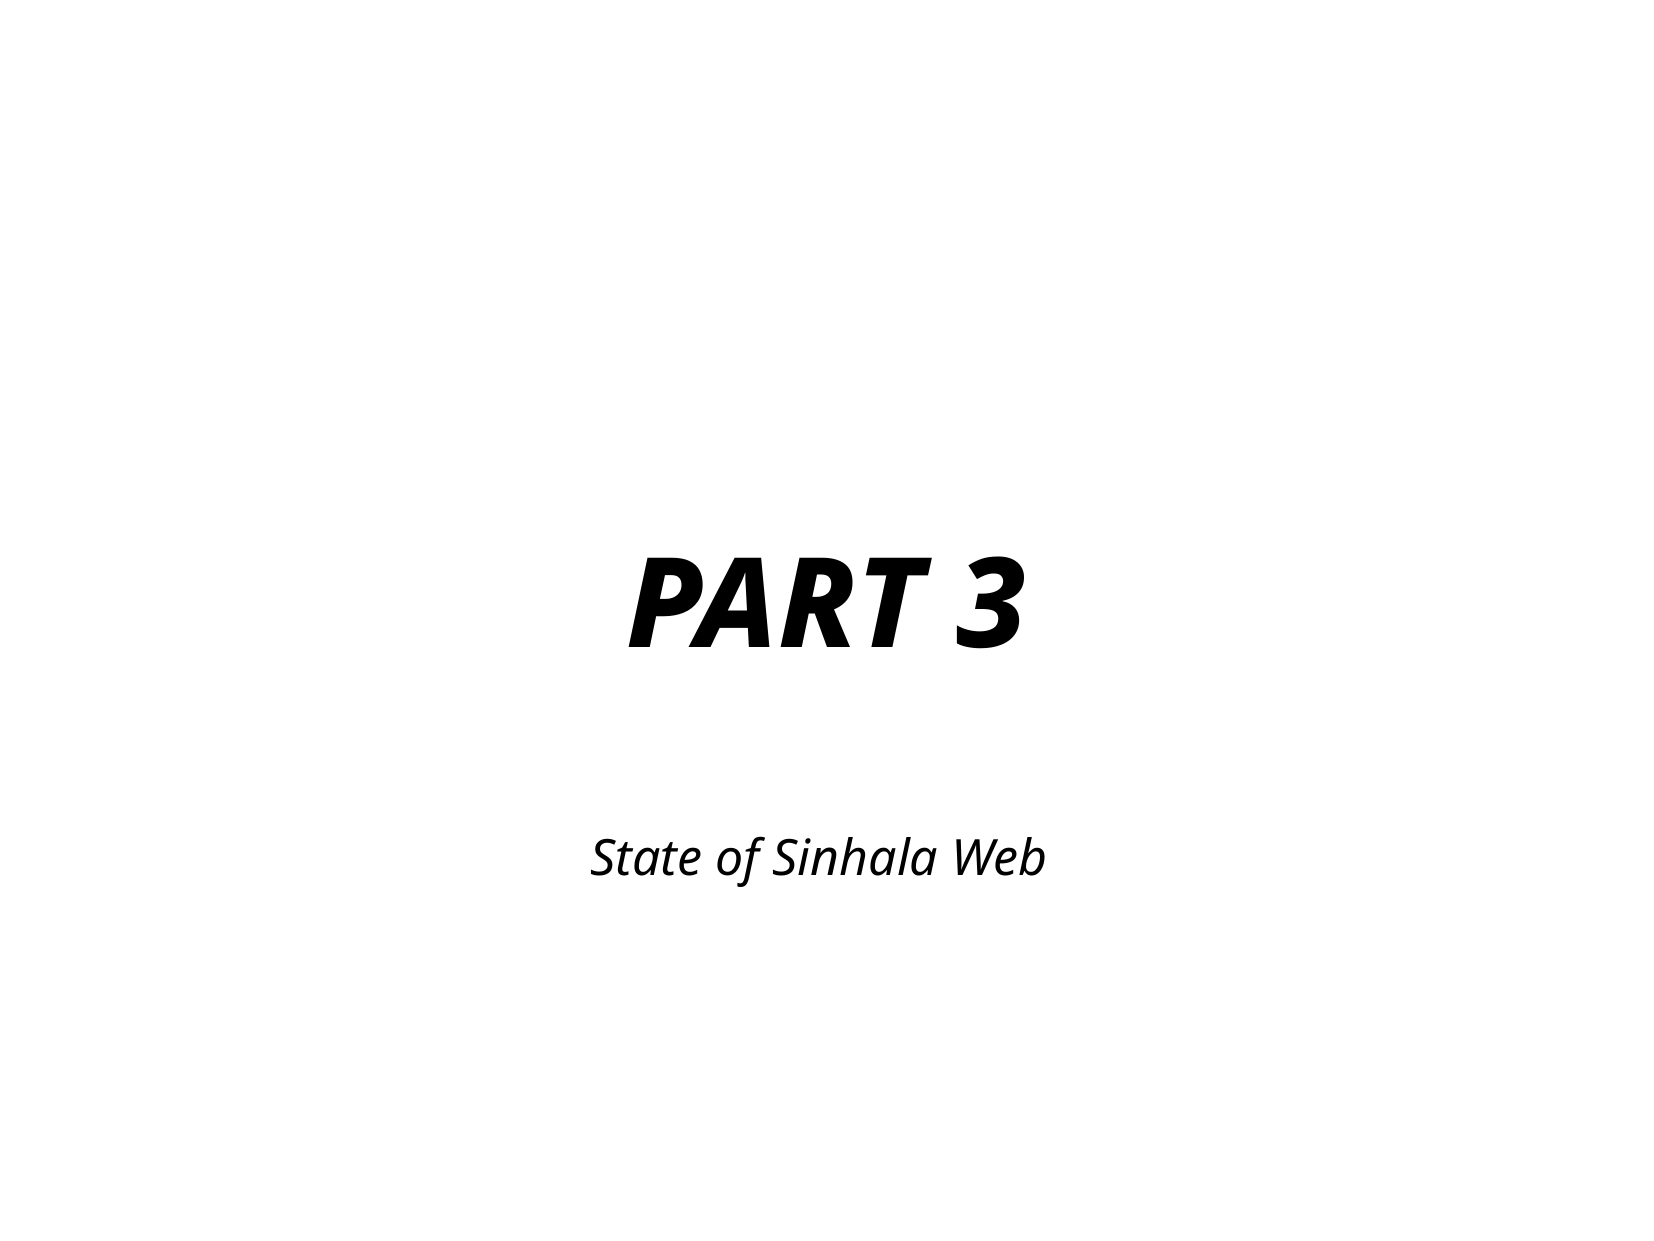

#
PART 3
State of Sinhala Web